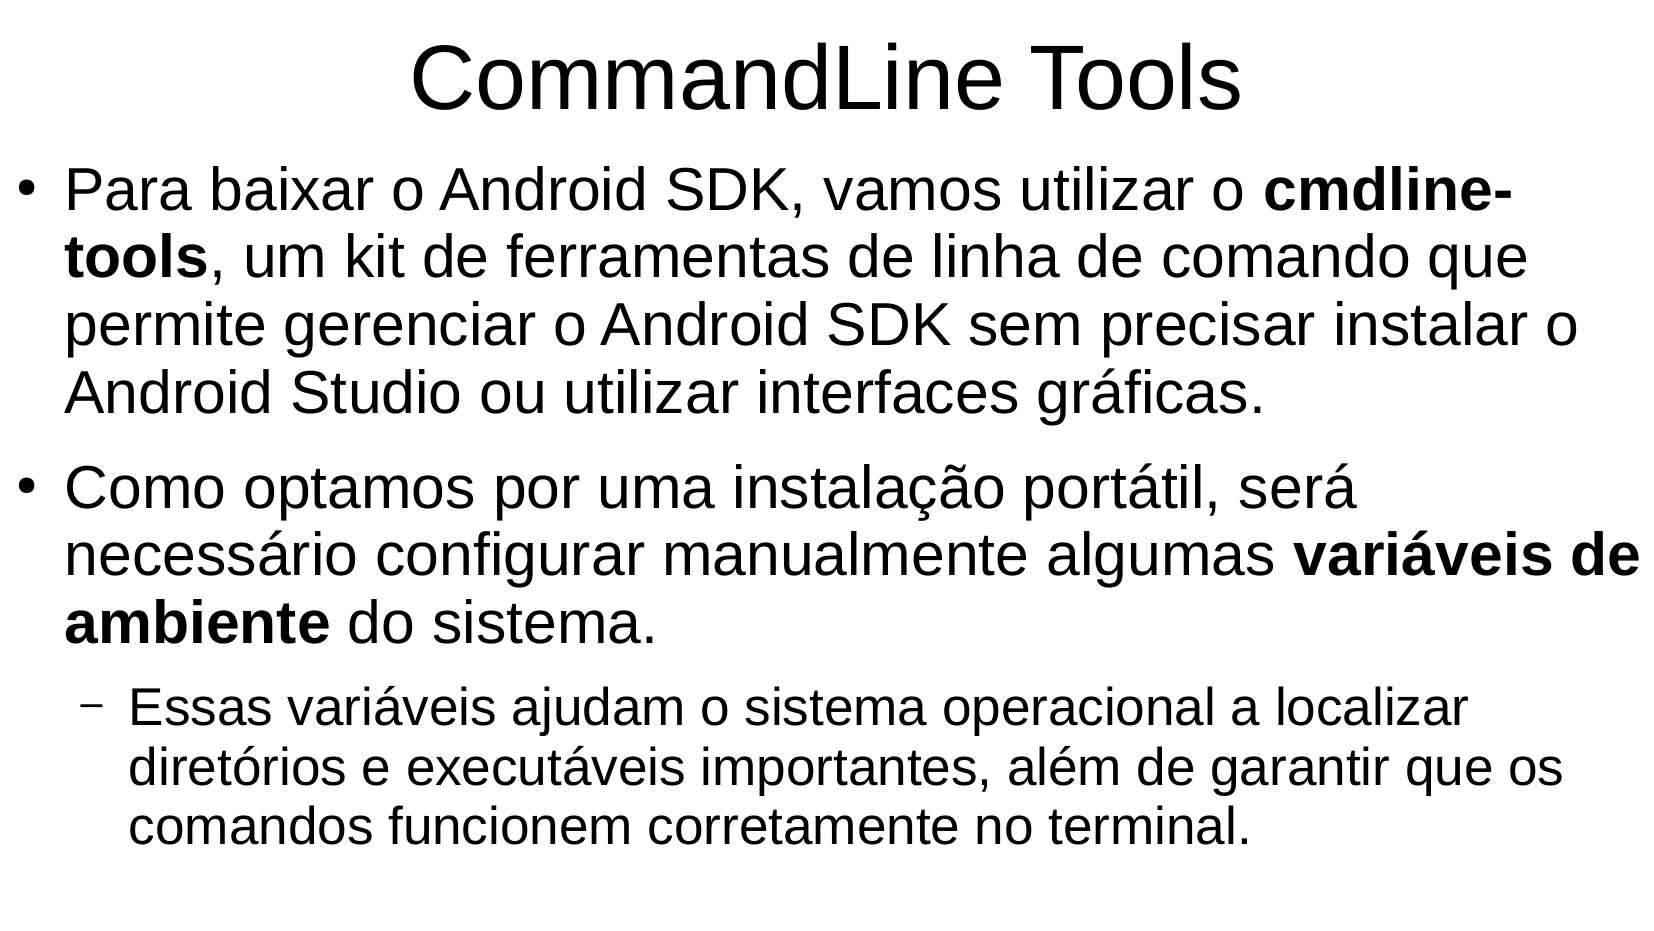

# CommandLine Tools
Para baixar o Android SDK, vamos utilizar o cmdline-tools, um kit de ferramentas de linha de comando que permite gerenciar o Android SDK sem precisar instalar o Android Studio ou utilizar interfaces gráficas.
Como optamos por uma instalação portátil, será necessário configurar manualmente algumas variáveis de ambiente do sistema.
Essas variáveis ajudam o sistema operacional a localizar diretórios e executáveis importantes, além de garantir que os comandos funcionem corretamente no terminal.